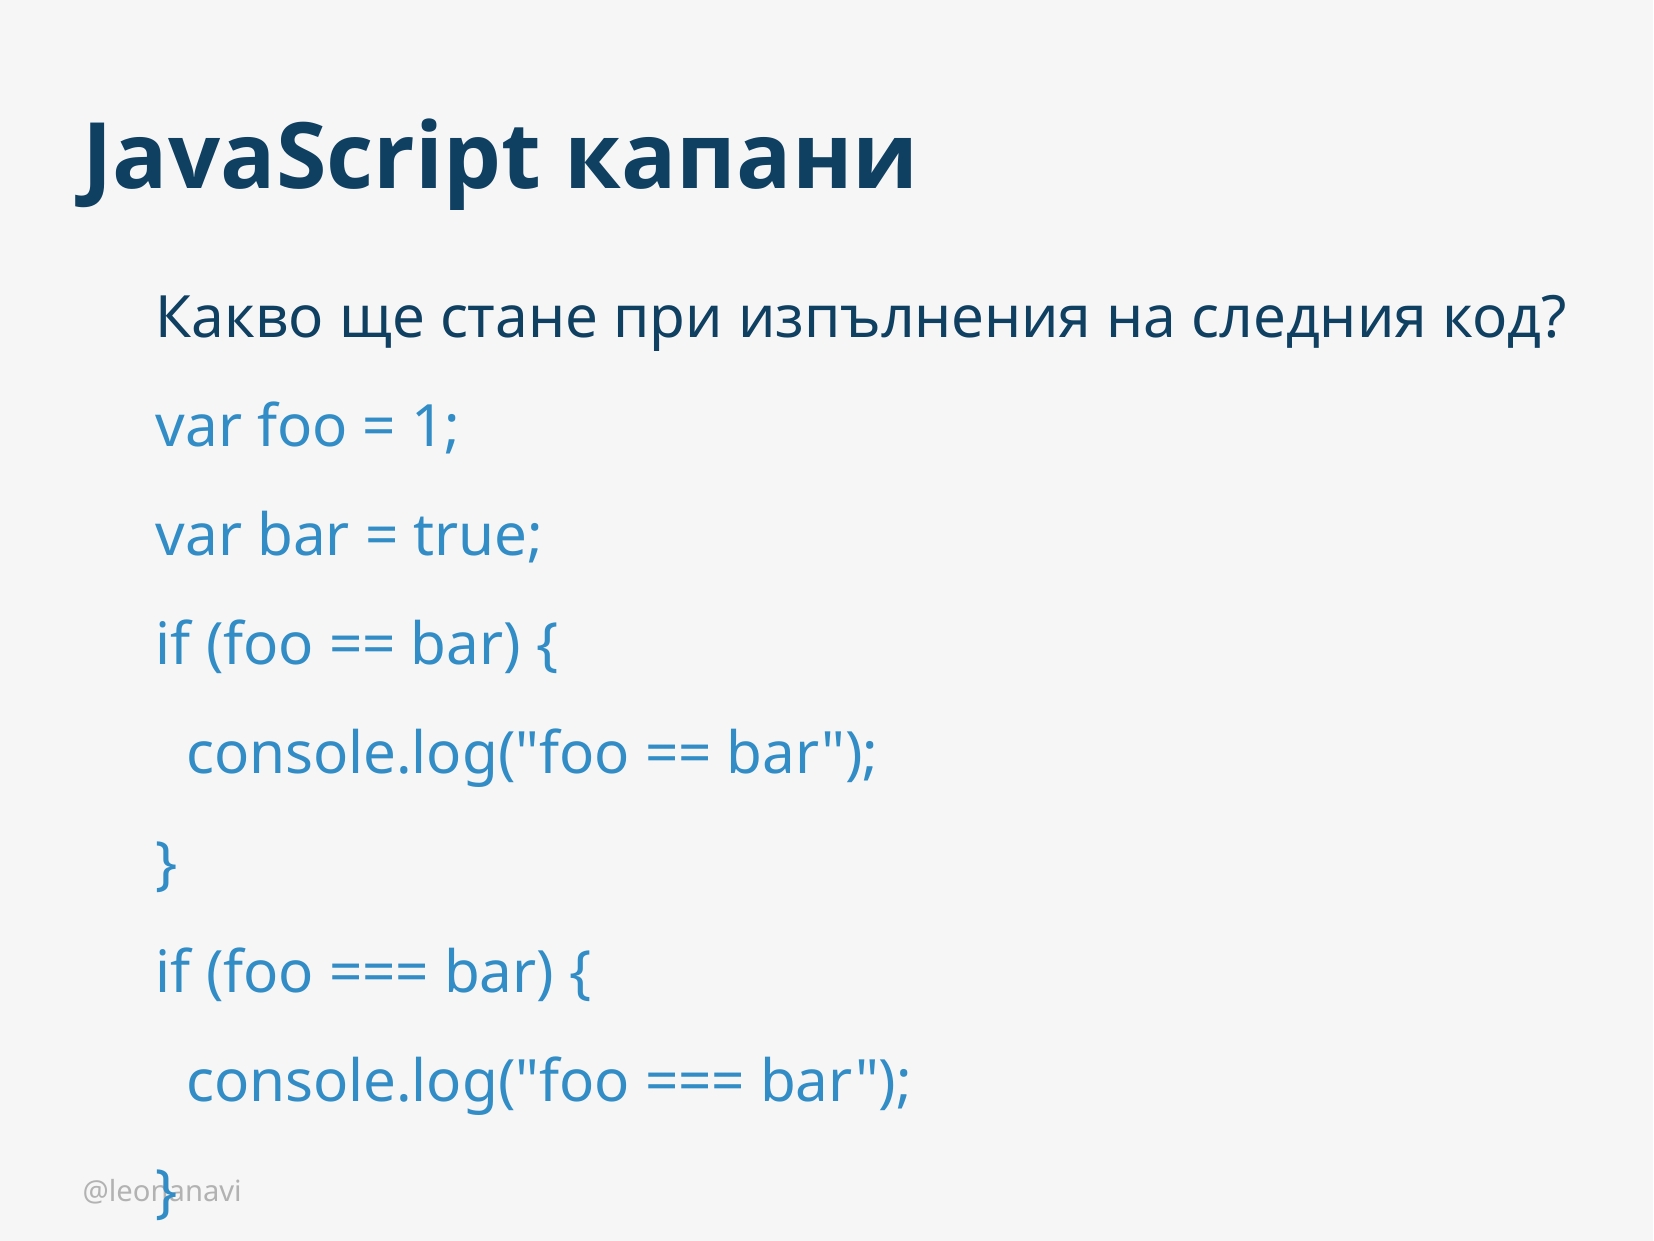

# JavaScript капани
Какво ще стане при изпълнения на следния код?
var foo = 1;
var bar = true;
if (foo == bar) {
 console.log("foo == bar");
}
if (foo === bar) {
 console.log("foo === bar");
}